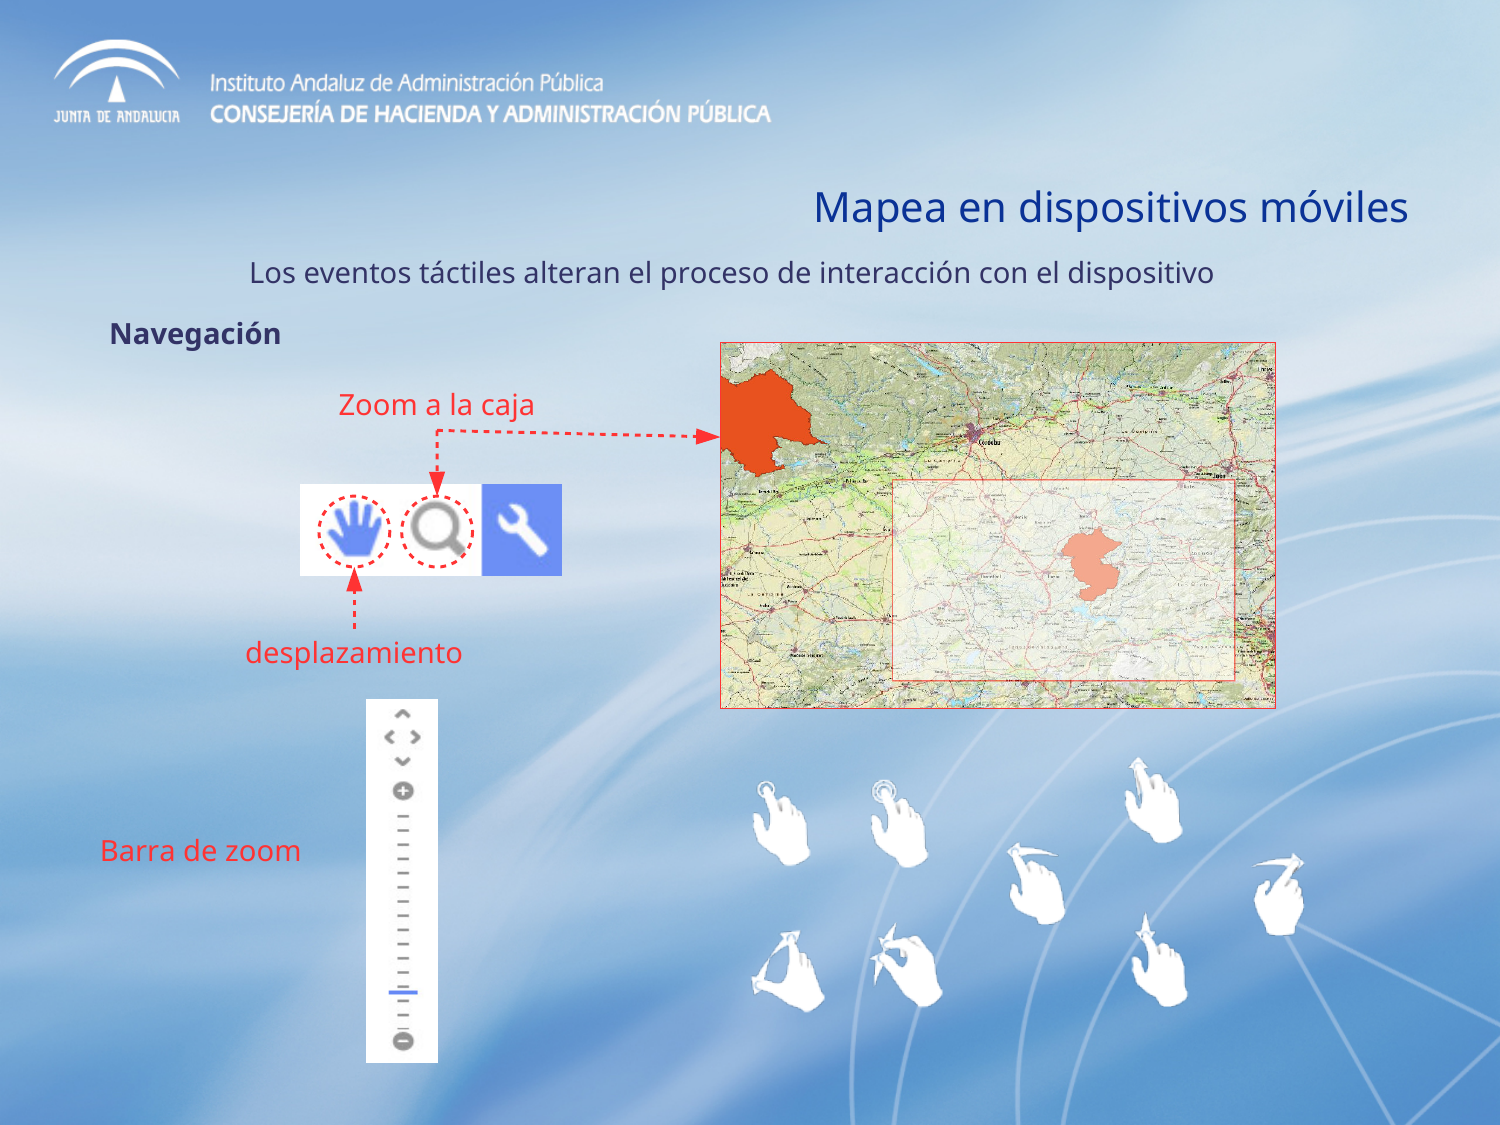

# Mapea en dispositivos móviles
Los eventos táctiles alteran el proceso de interacción con el dispositivo
Navegación
Zoom a la caja
desplazamiento
Barra de zoom